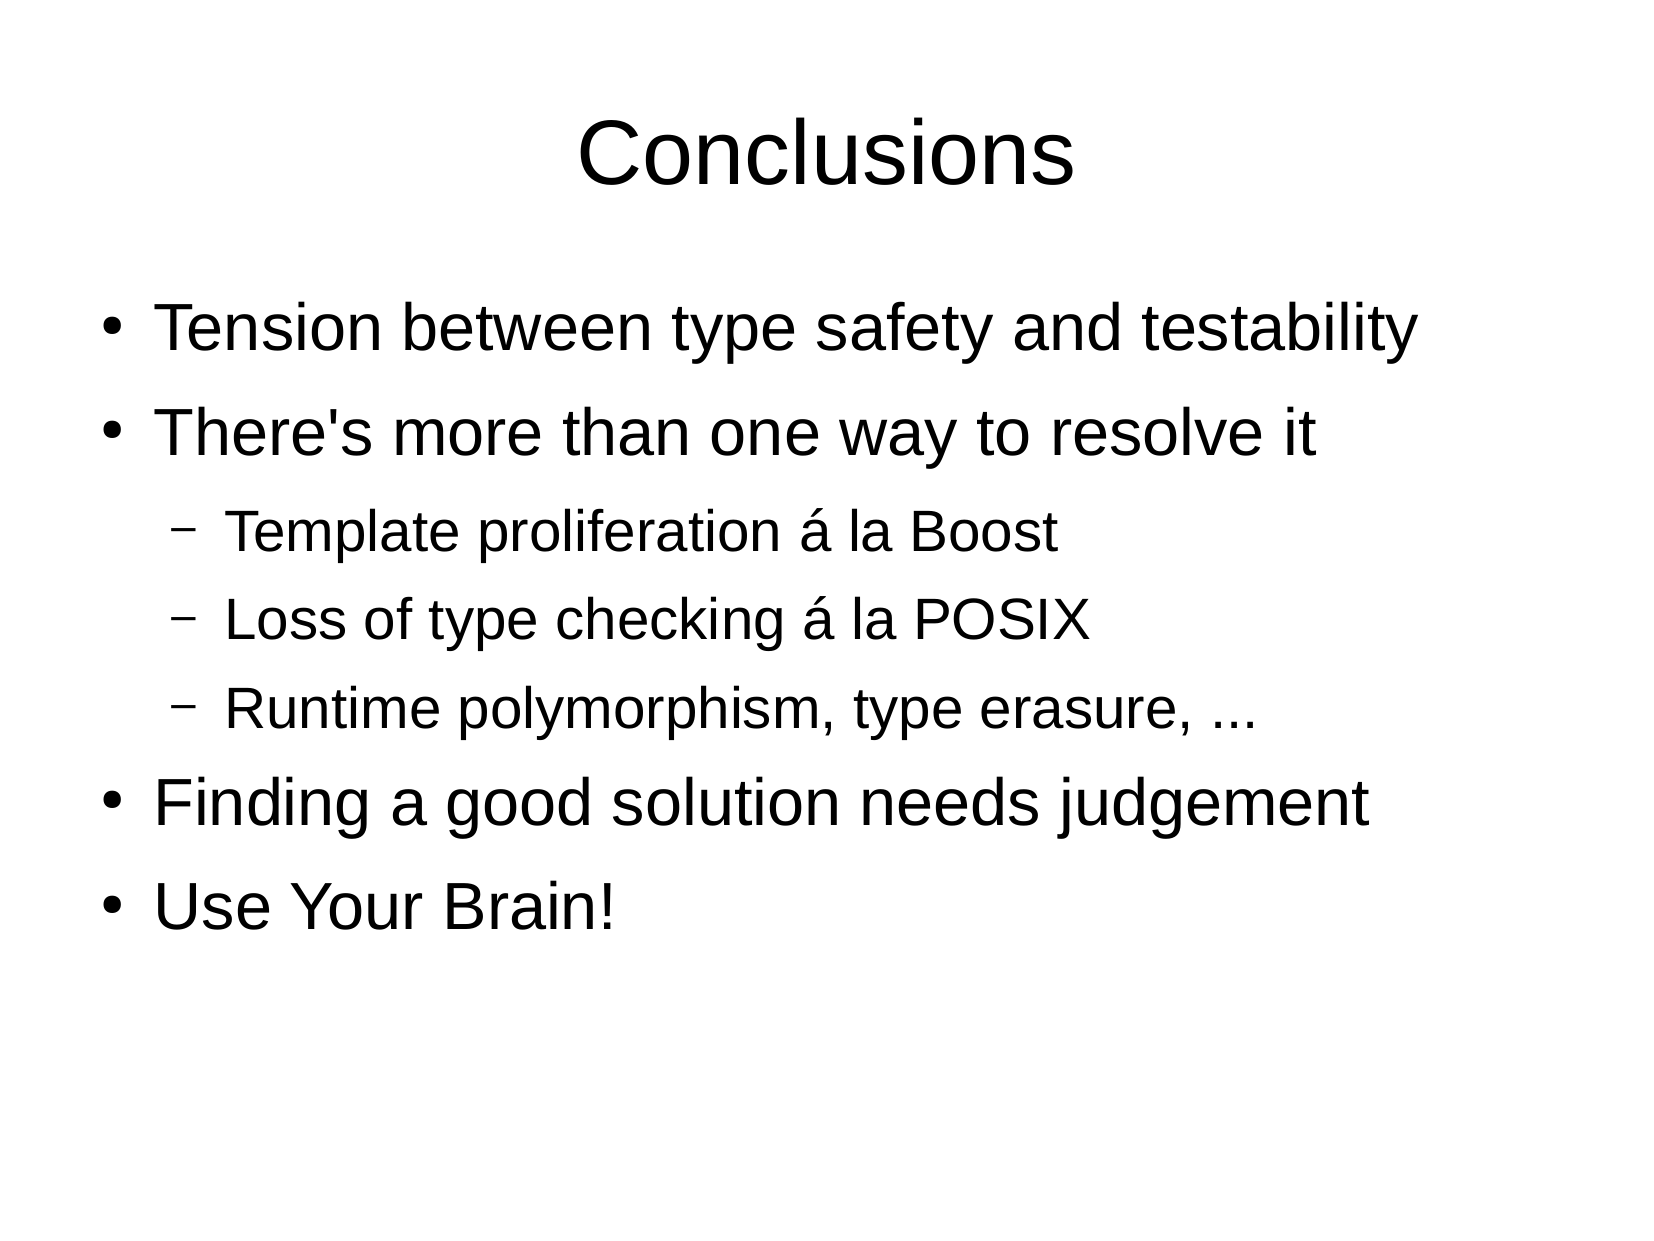

# Conclusions
Tension between type safety and testability
There's more than one way to resolve it
Template proliferation á la Boost
Loss of type checking á la POSIX
Runtime polymorphism, type erasure, ...
Finding a good solution needs judgement
Use Your Brain!